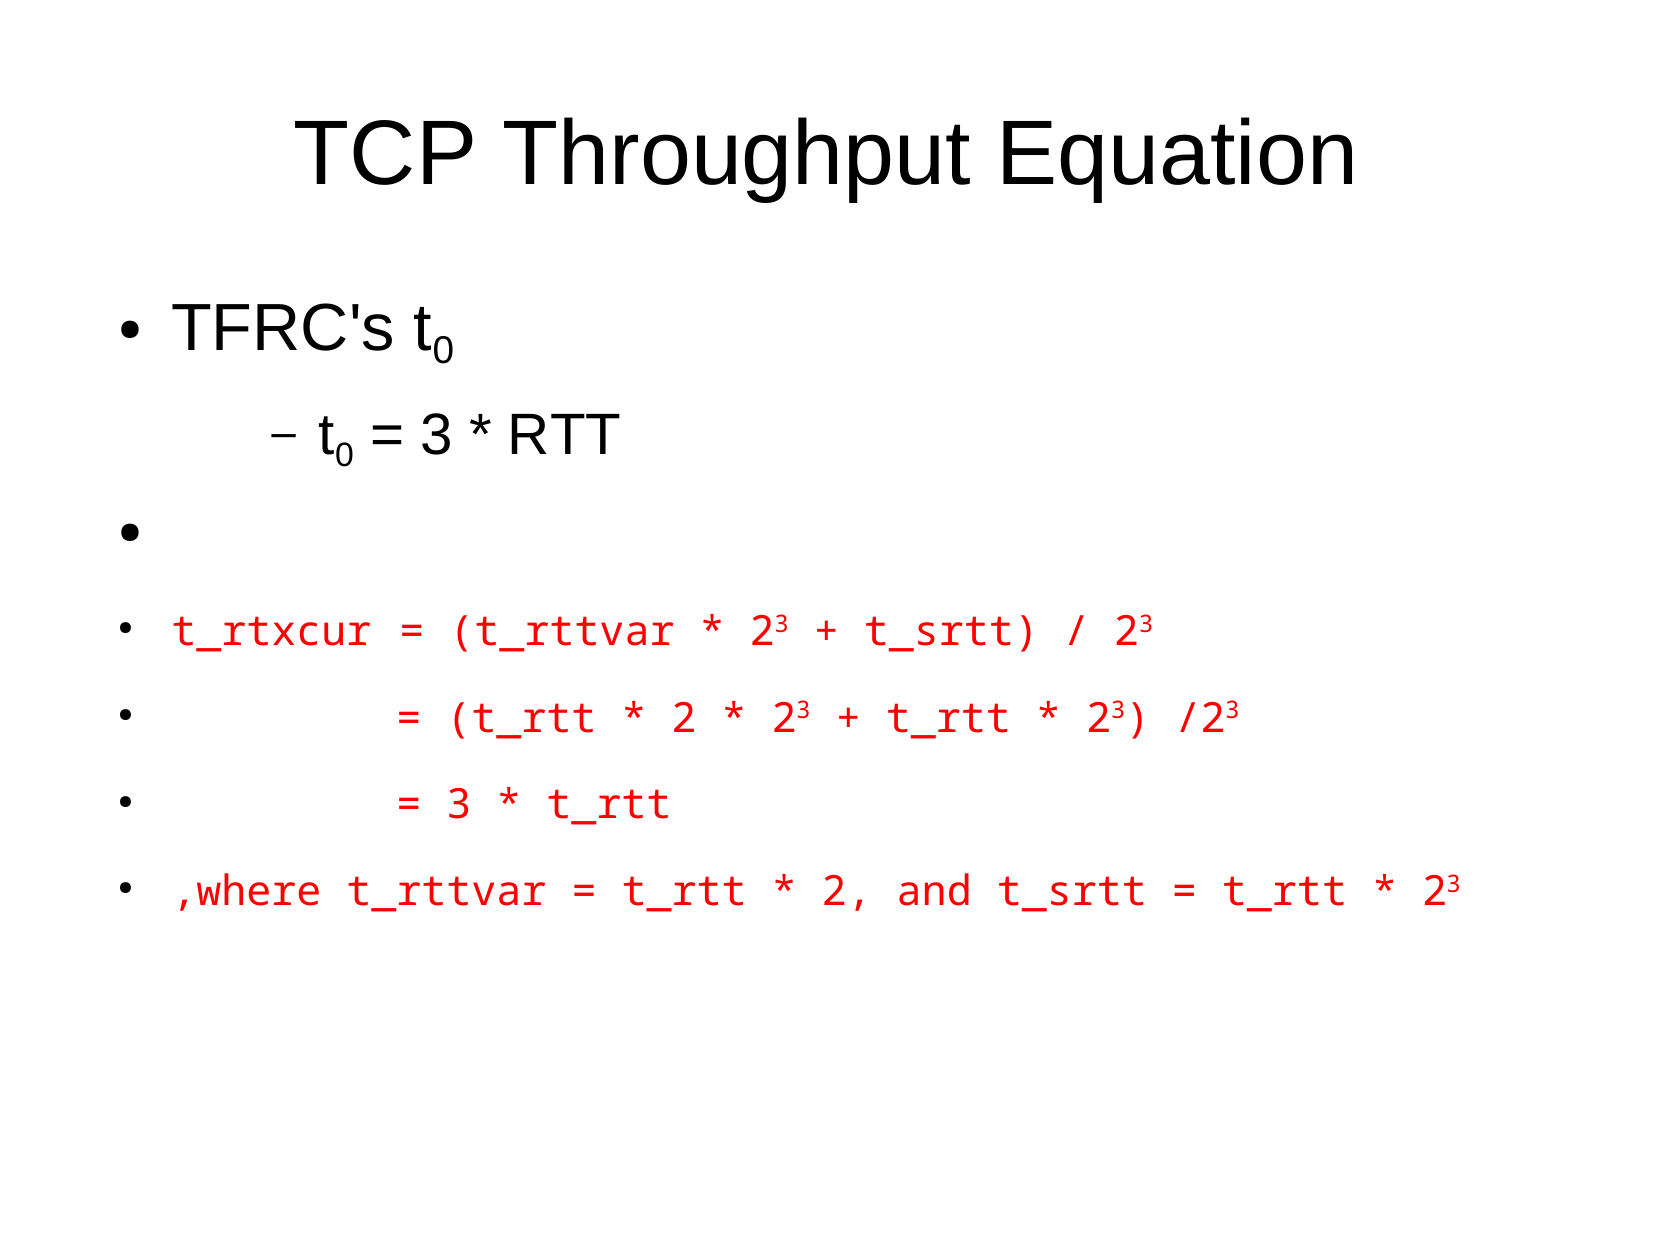

# TCP Throughput Equation
TFRC's t0
t0 = 3 * RTT
t_rtxcur	 = (t_rttvar * 23 + t_srtt) / 23
 = (t_rtt * 2 * 23 + t_rtt * 23) /23
 = 3 * t_rtt
,where t_rttvar = t_rtt * 2, and t_srtt = t_rtt * 23